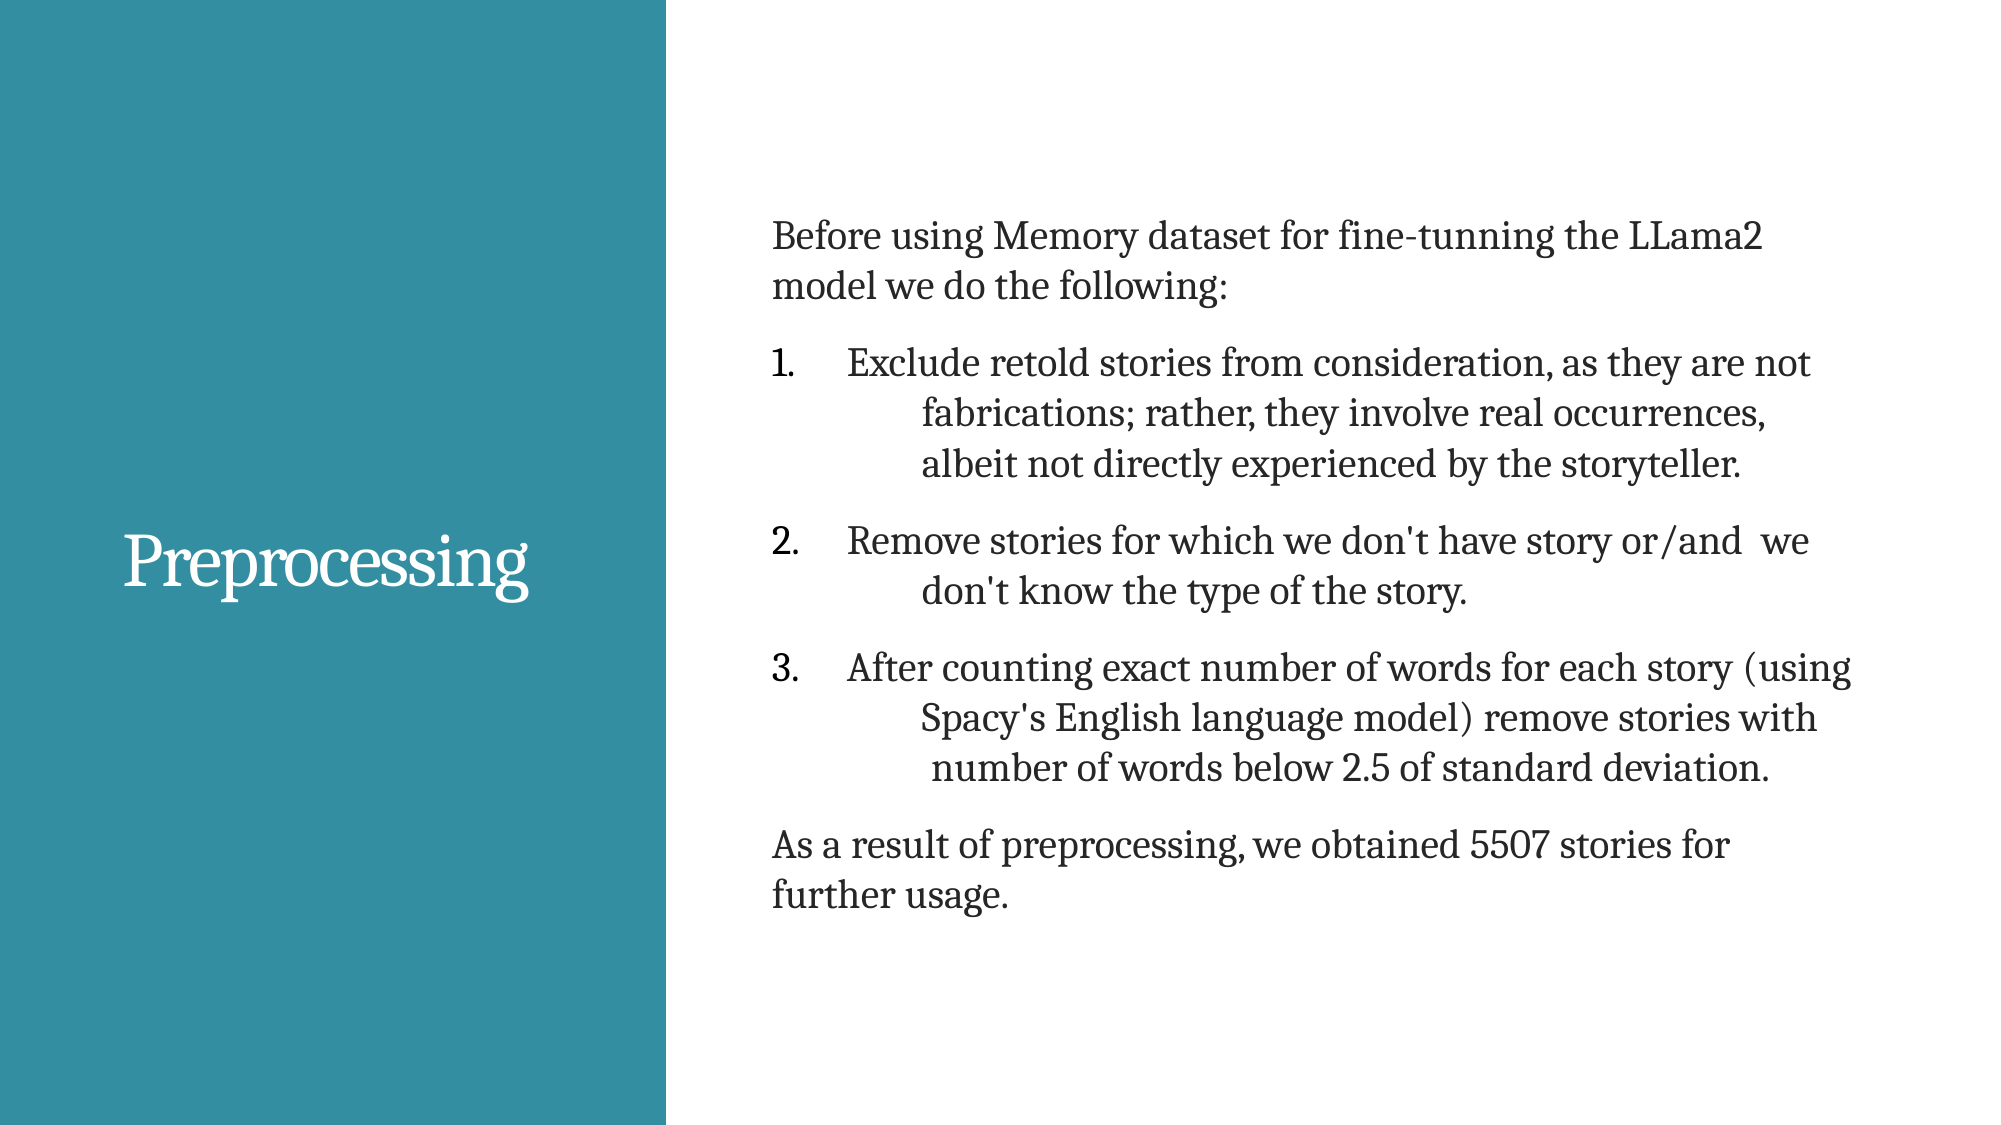

# Preprocessing
Before using Memory dataset for fine-tunning the LLama2 model we do the following:
Exclude retold stories from consideration, as they are not fabrications; rather, they involve real occurrences, albeit not directly experienced by the storyteller.
Remove stories for which we don't have story or/and  we don't know the type of the story.
After counting exact number of words for each story (using Spacy's English language model) remove stories with  number of words below 2.5 of standard deviation.
As a result of preprocessing, we obtained 5507 stories for further usage.